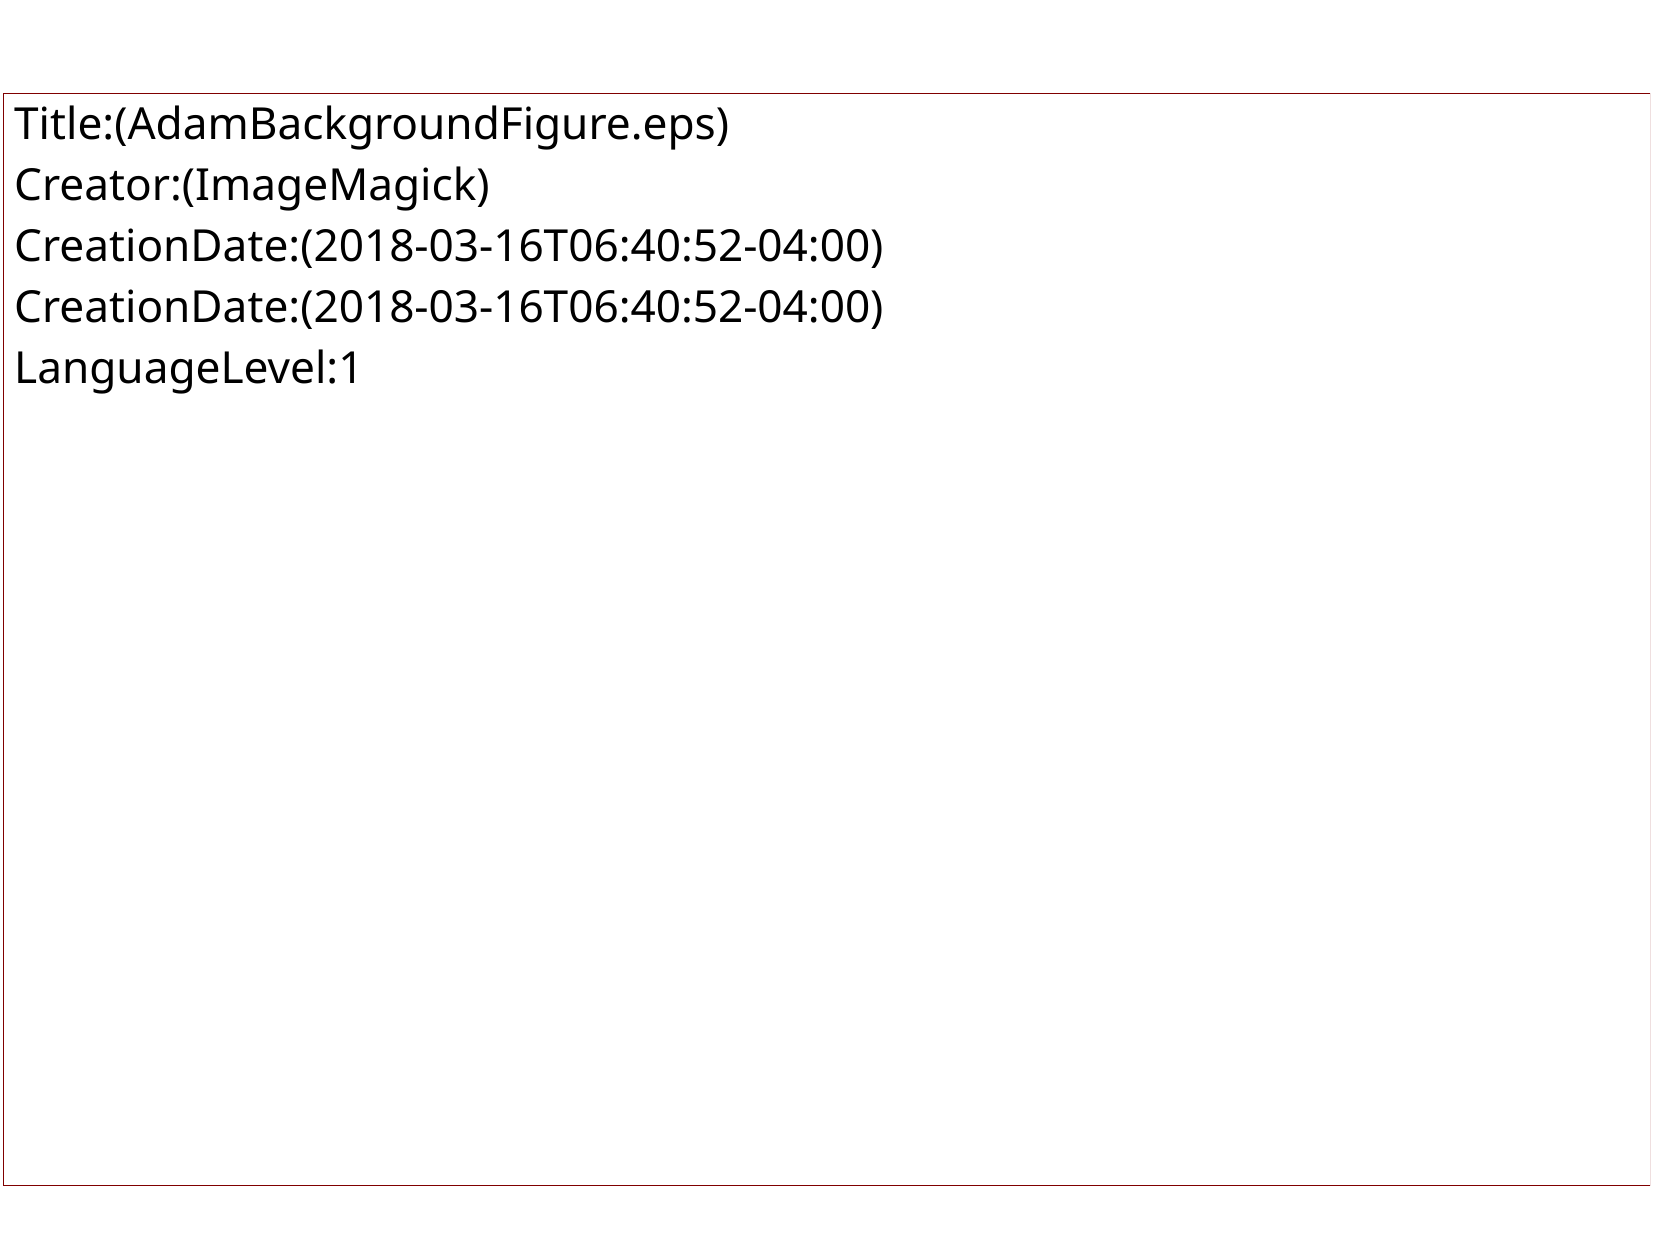

11 July 2018
Jesse T. Buxton (OSU)
4